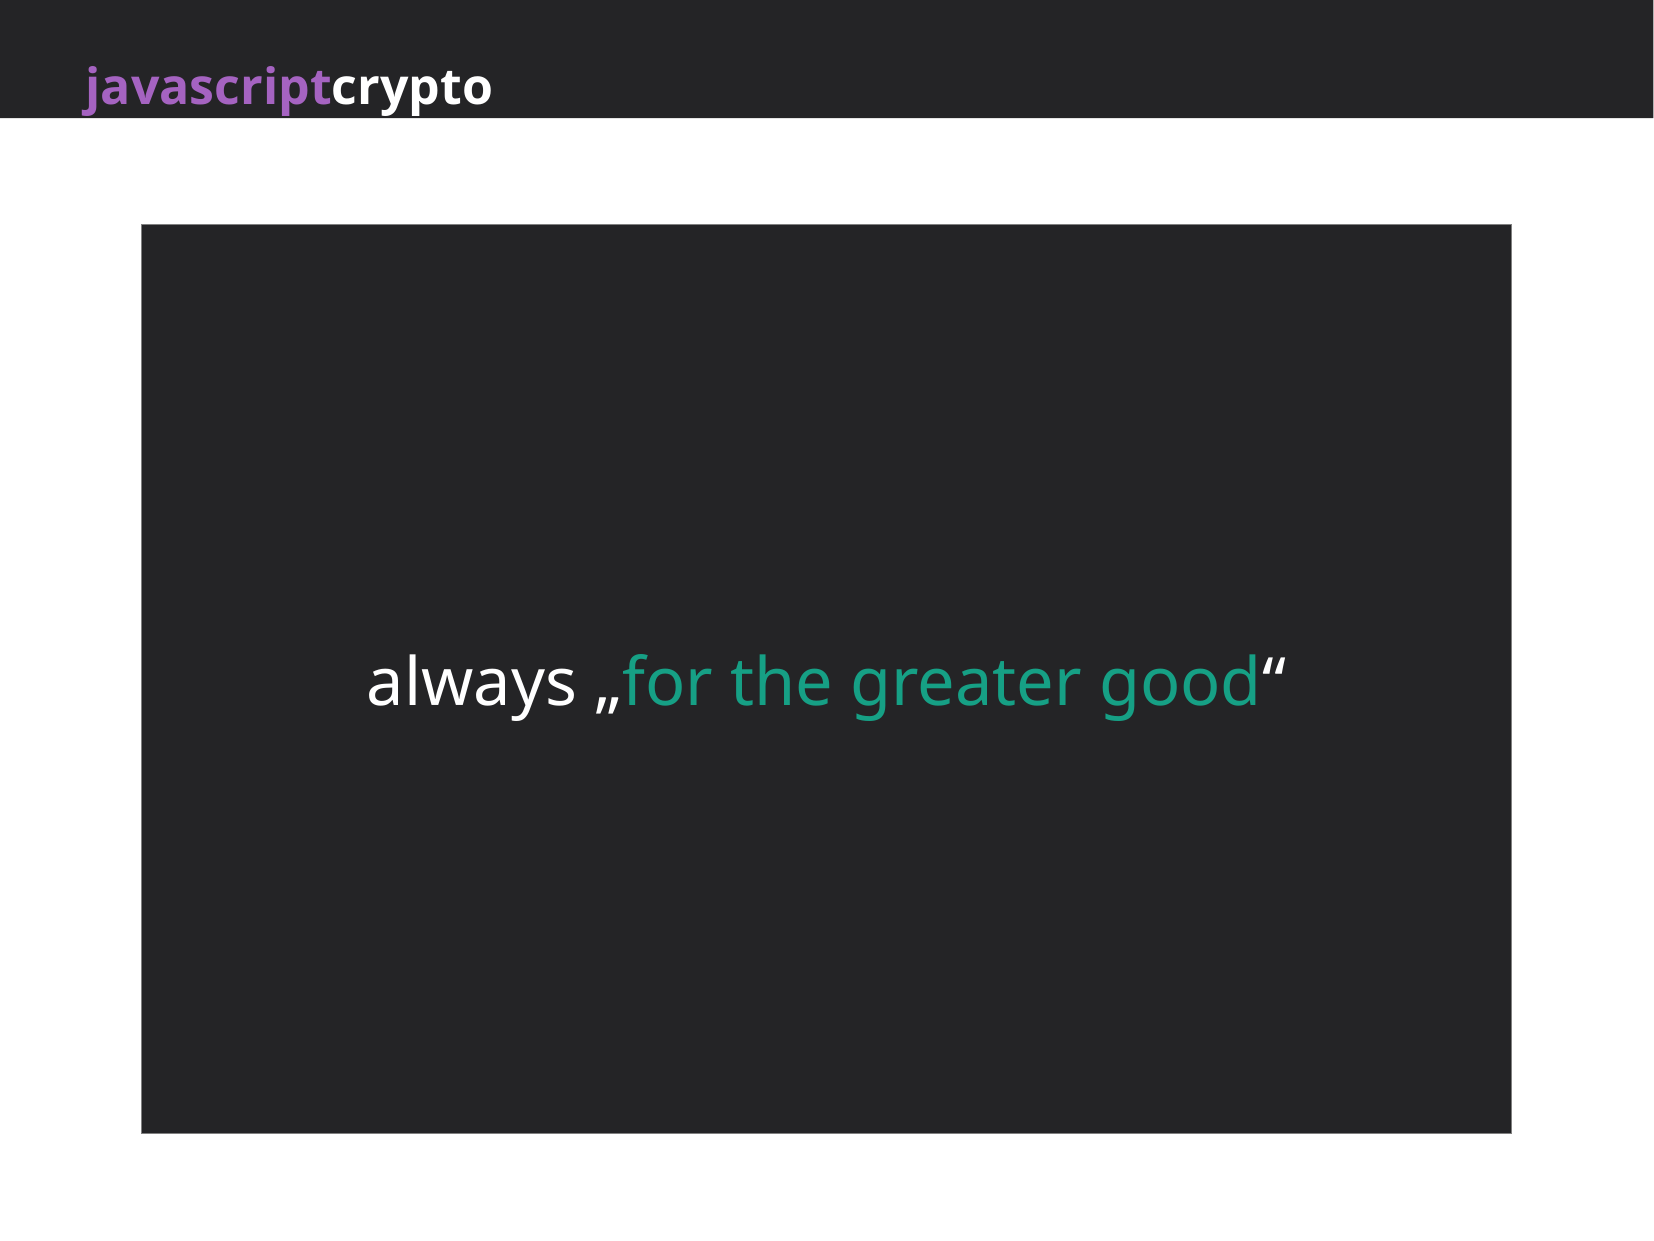

javascriptcrypto
always „for the greater good“
encrypt shit